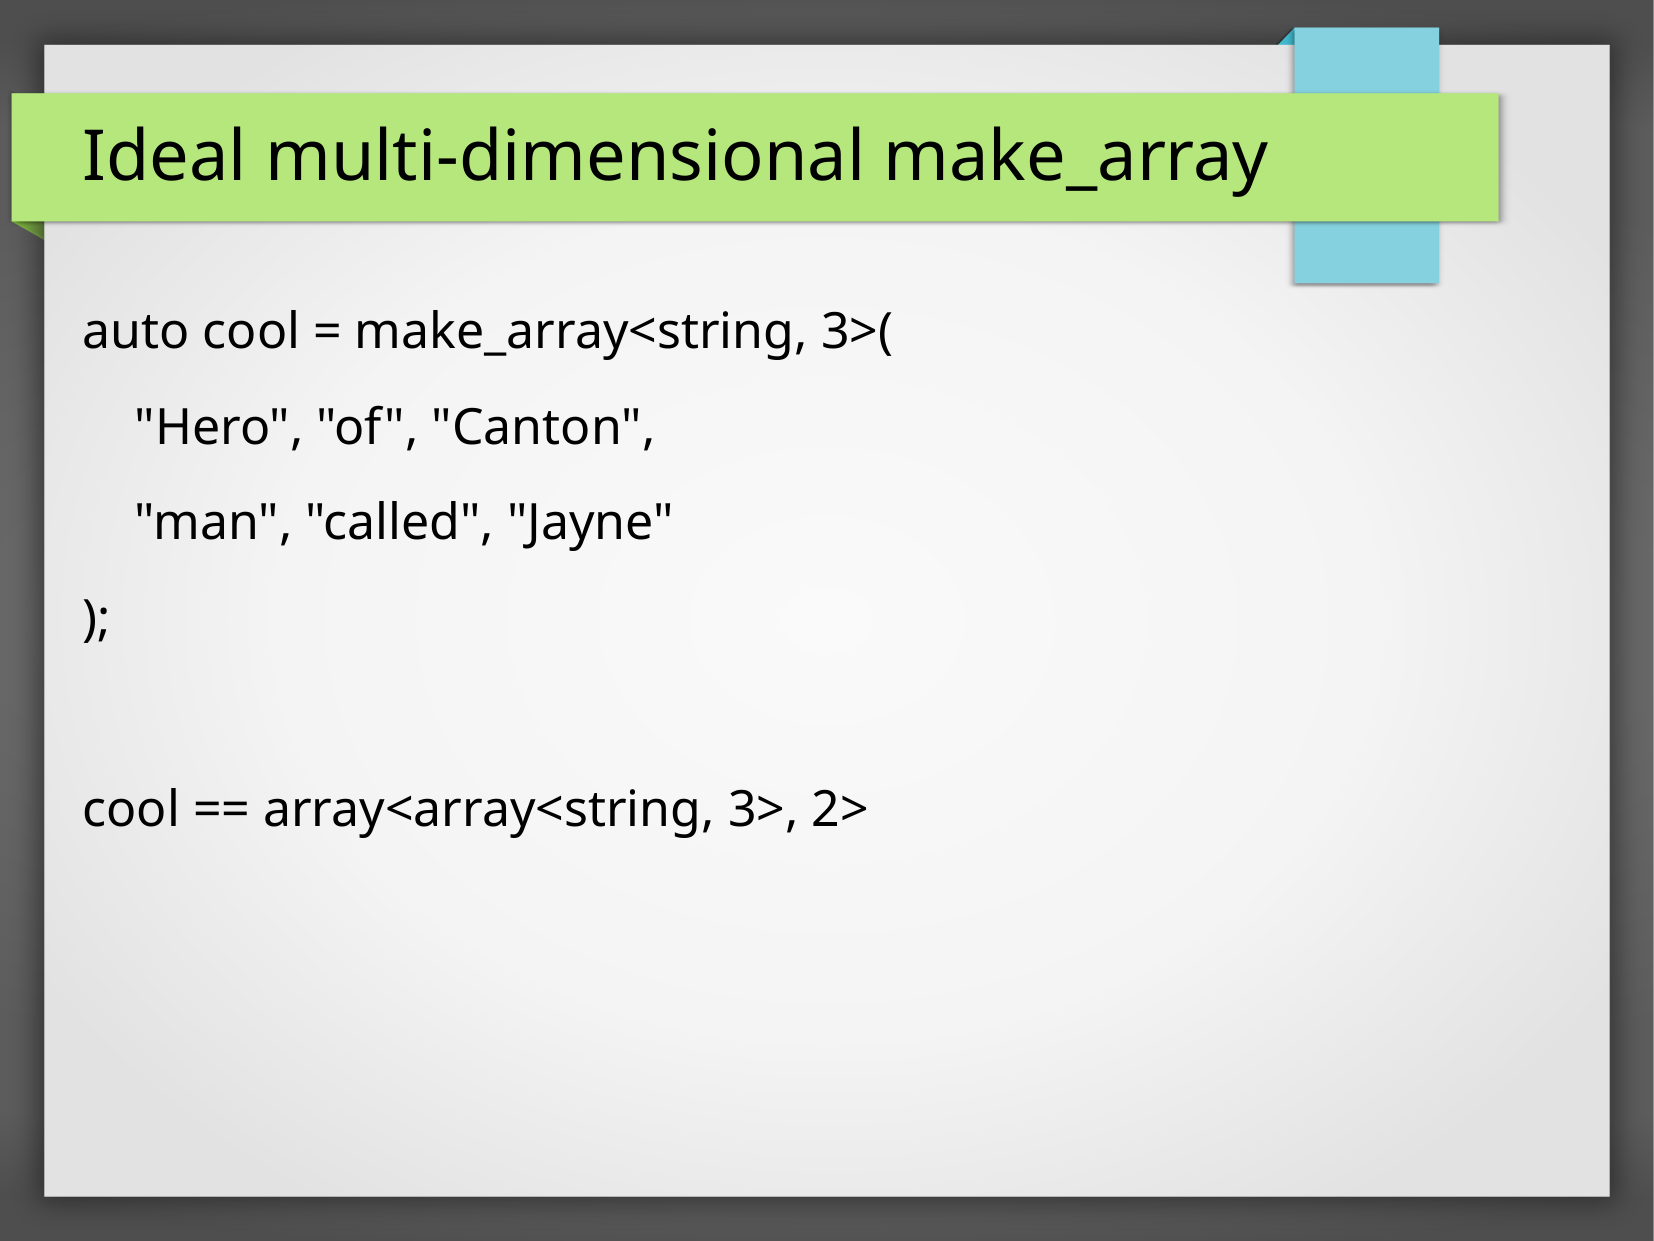

# Ideal multi-dimensional make_array
auto cool = make_array<string, 3>(
 "Hero", "of", "Canton",
 "man", "called", "Jayne"
);
cool == array<array<string, 3>, 2>